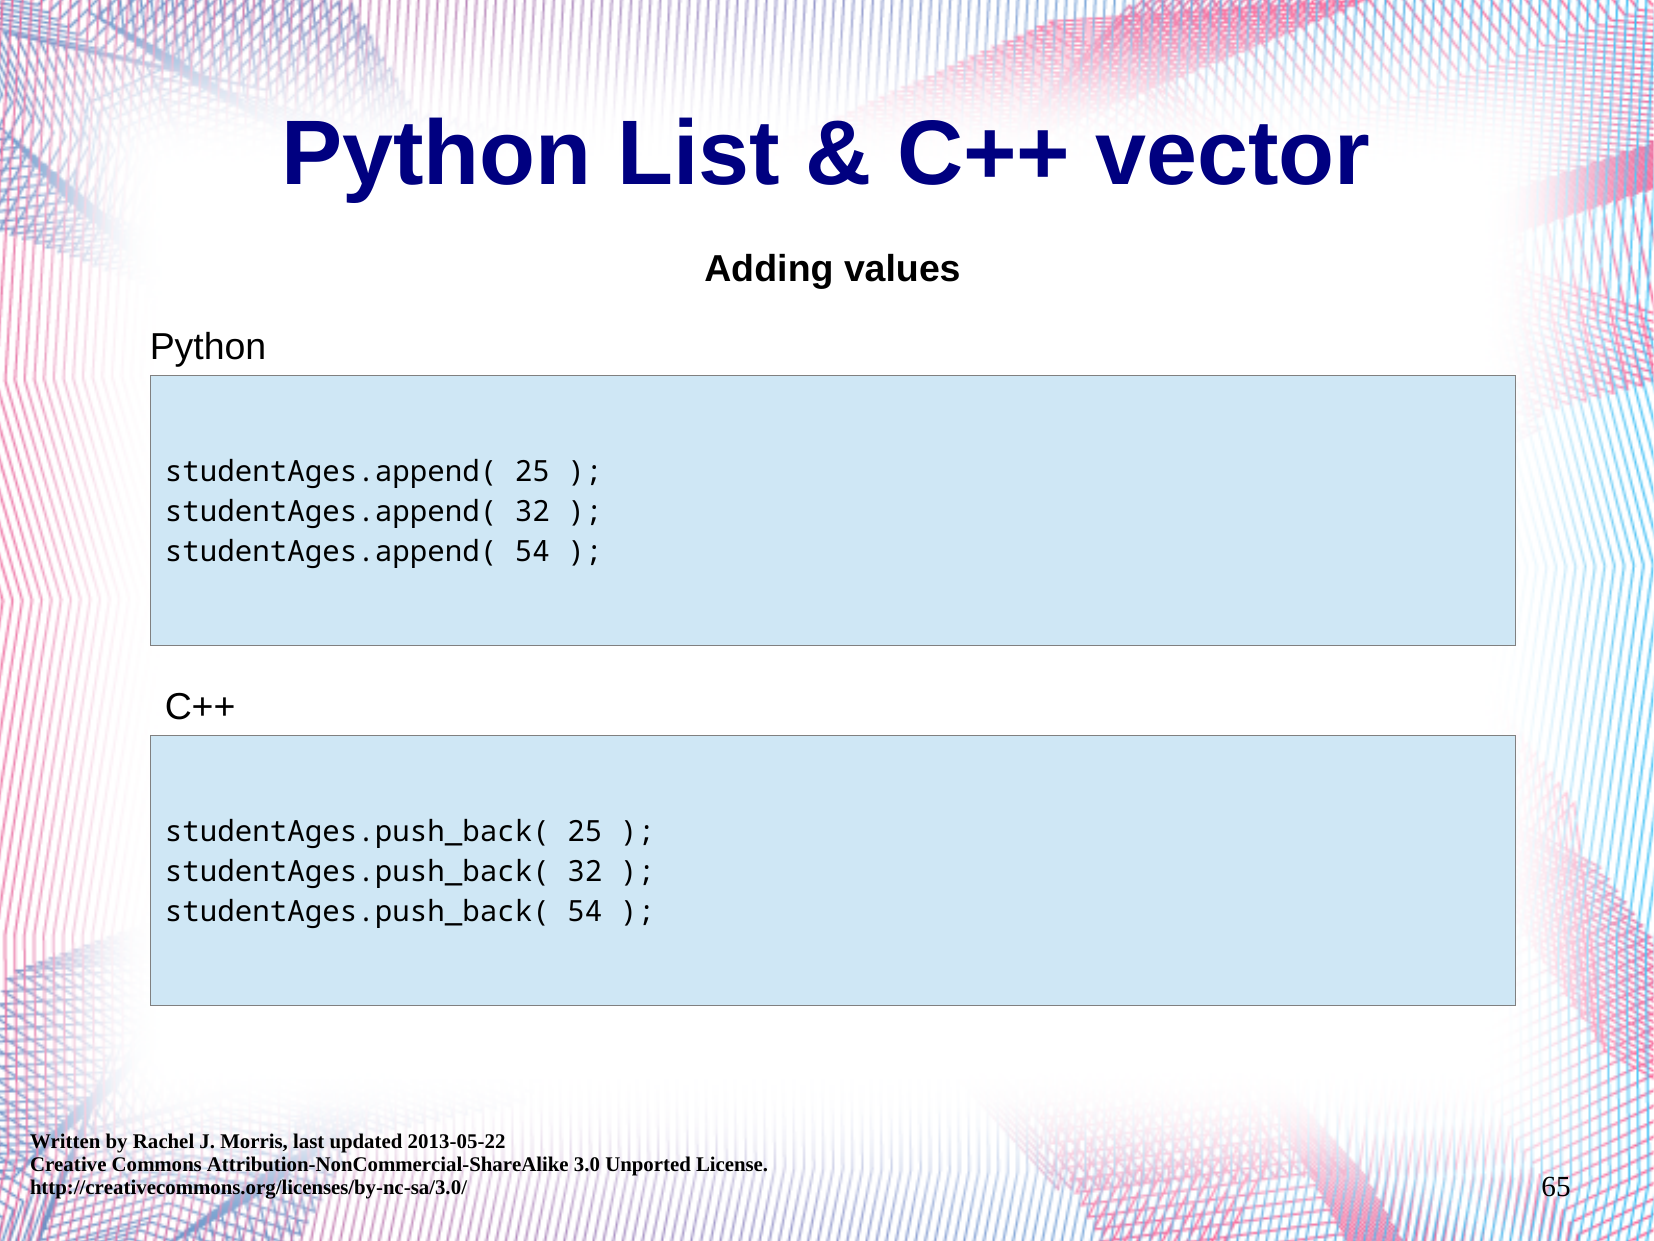

# Python List & C++ vector
Adding values
Python
studentAges.append( 25 );
studentAges.append( 32 );
studentAges.append( 54 );
C++
studentAges.push_back( 25 );
studentAges.push_back( 32 );
studentAges.push_back( 54 );
65